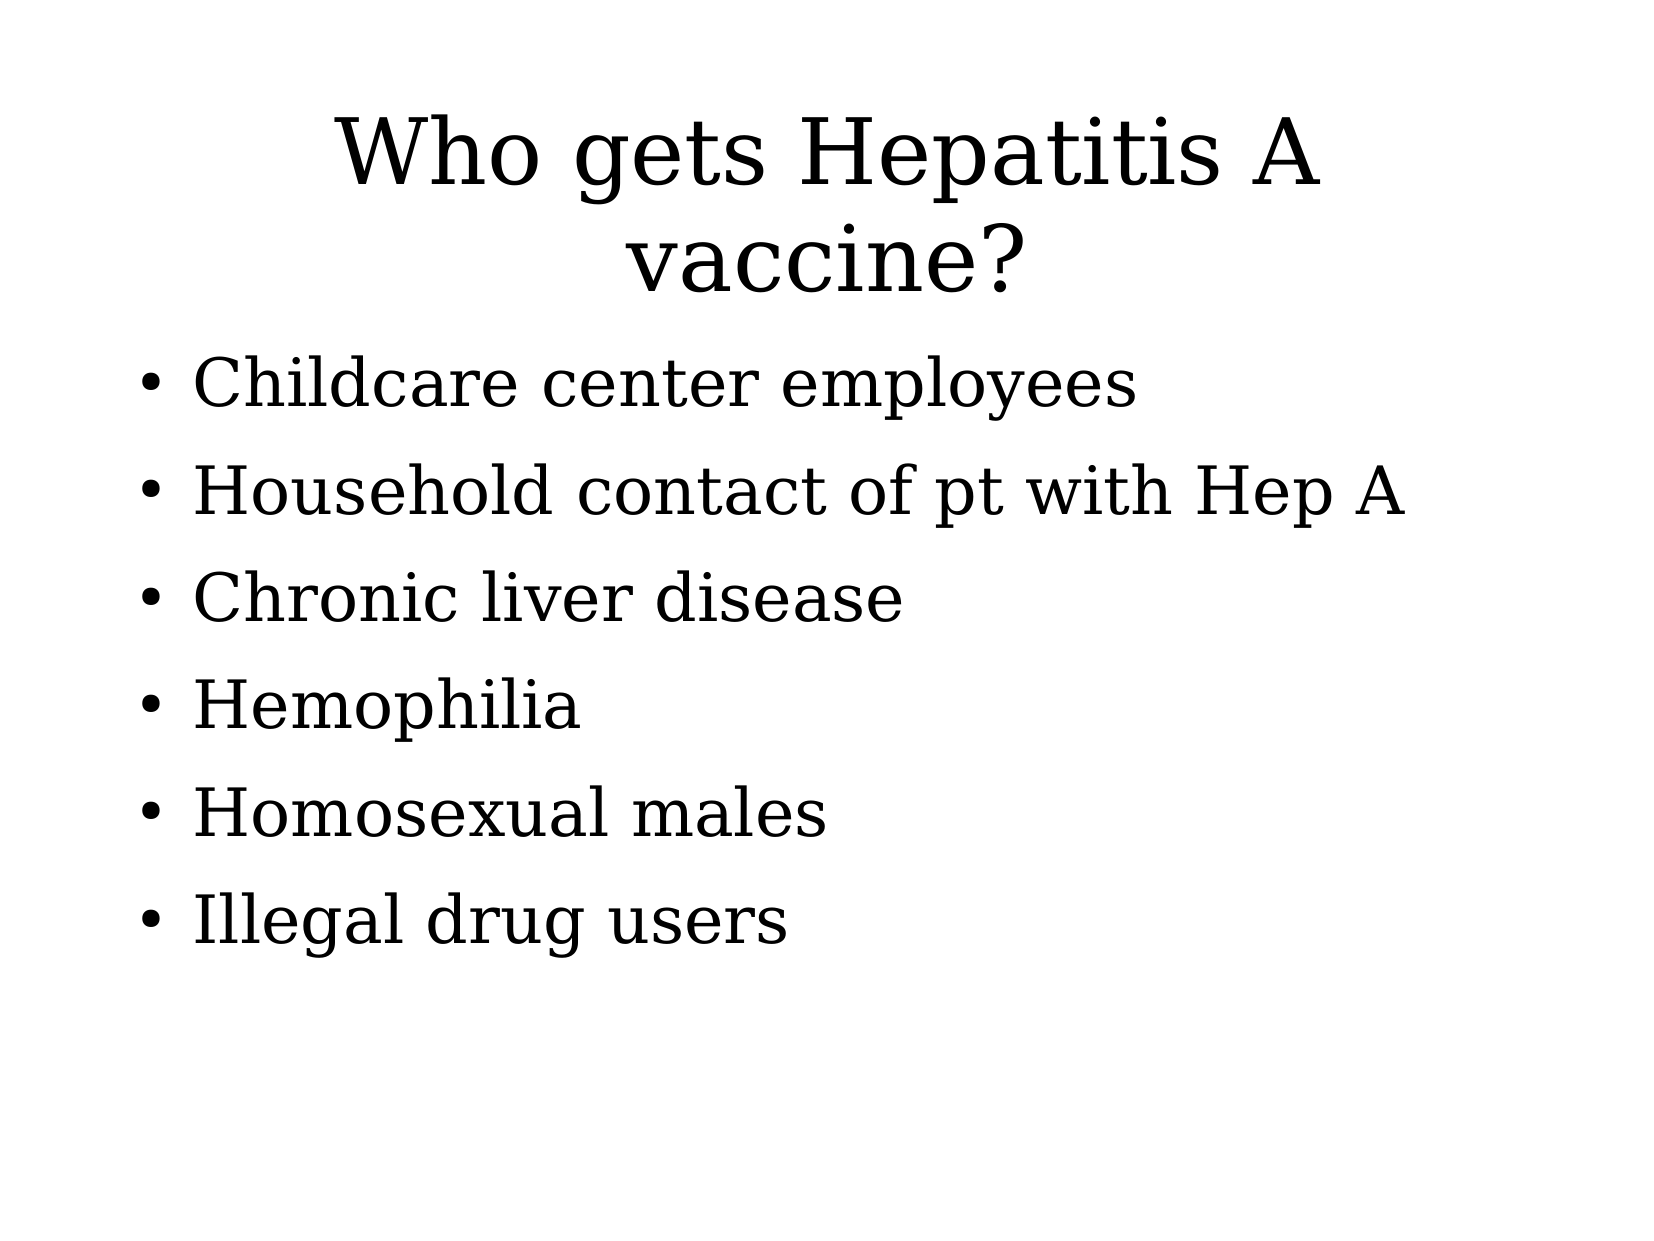

# Who gets Hepatitis A vaccine?
Childcare center employees
Household contact of pt with Hep A
Chronic liver disease
Hemophilia
Homosexual males
Illegal drug users